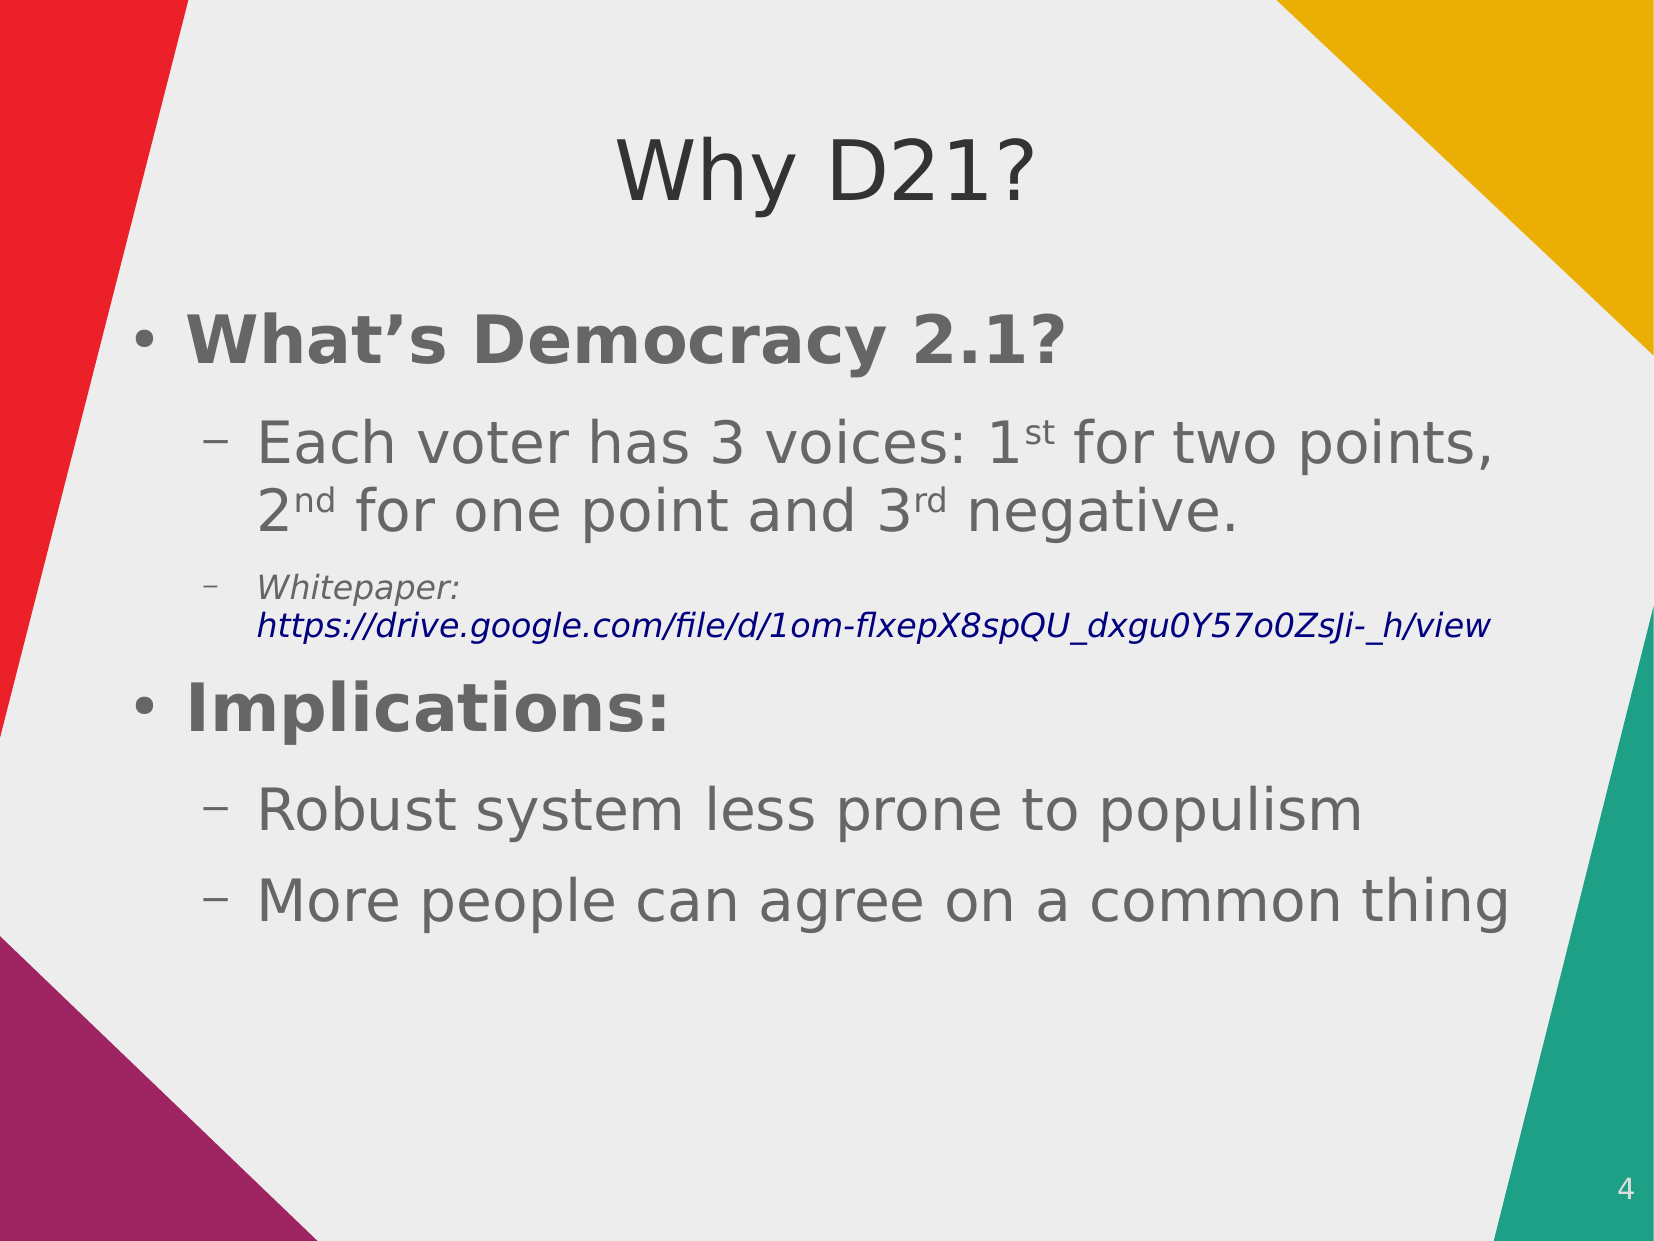

# Why D21?
What’s Democracy 2.1?
Each voter has 3 voices: 1st for two points,
2nd for one point and 3rd negative.
Whitepaper: https://drive.google.com/file/d/1om-flxepX8spQU_dxgu0Y57o0ZsJi-_h/view
Implications:
Robust system less prone to populism
More people can agree on a common thing
4